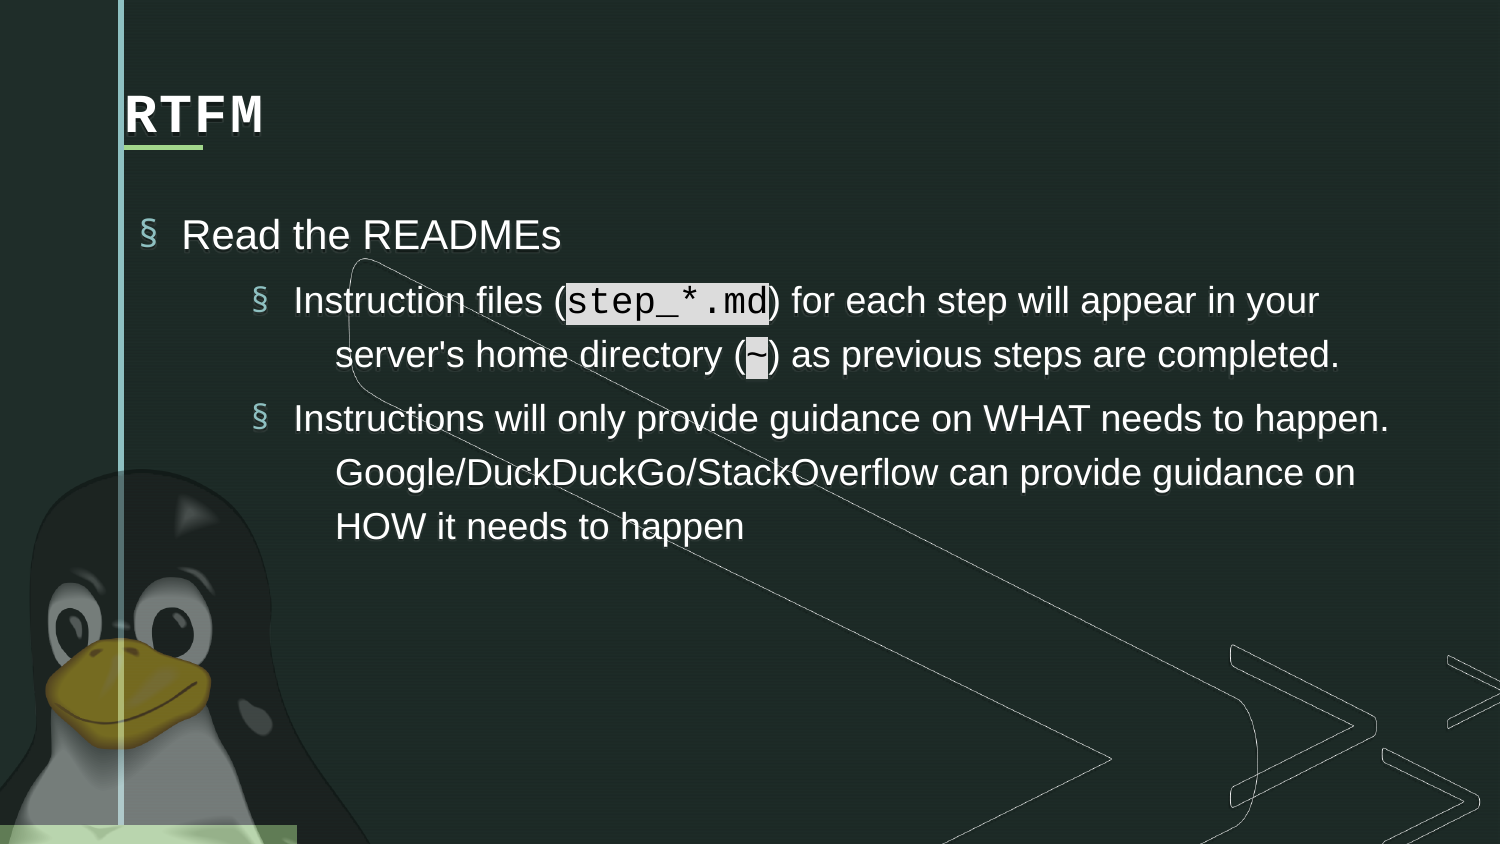

RTFM
# Read the READMEs
Instruction files (step_*.md) for each step will appear in your server's home directory (~) as previous steps are completed.
Instructions will only provide guidance on WHAT needs to happen. Google/DuckDuckGo/StackOverflow can provide guidance on HOW it needs to happen